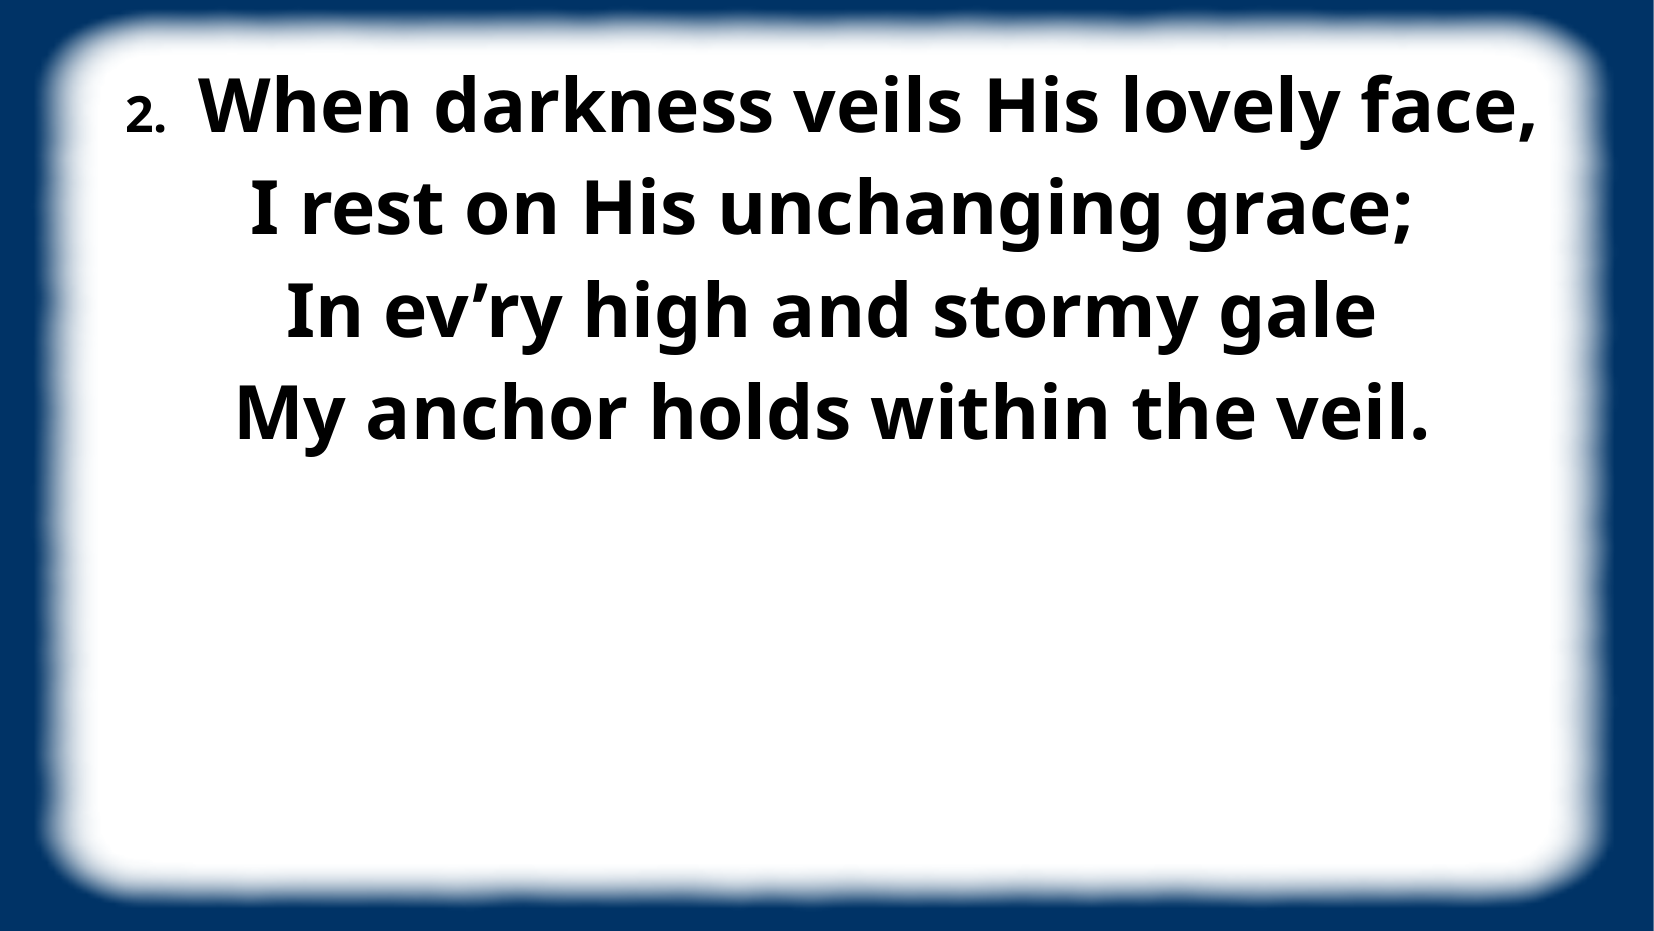

2.	When darkness veils His lovely face,
I rest on His unchanging grace;
In ev’ry high and stormy gale
My anchor holds within the veil.